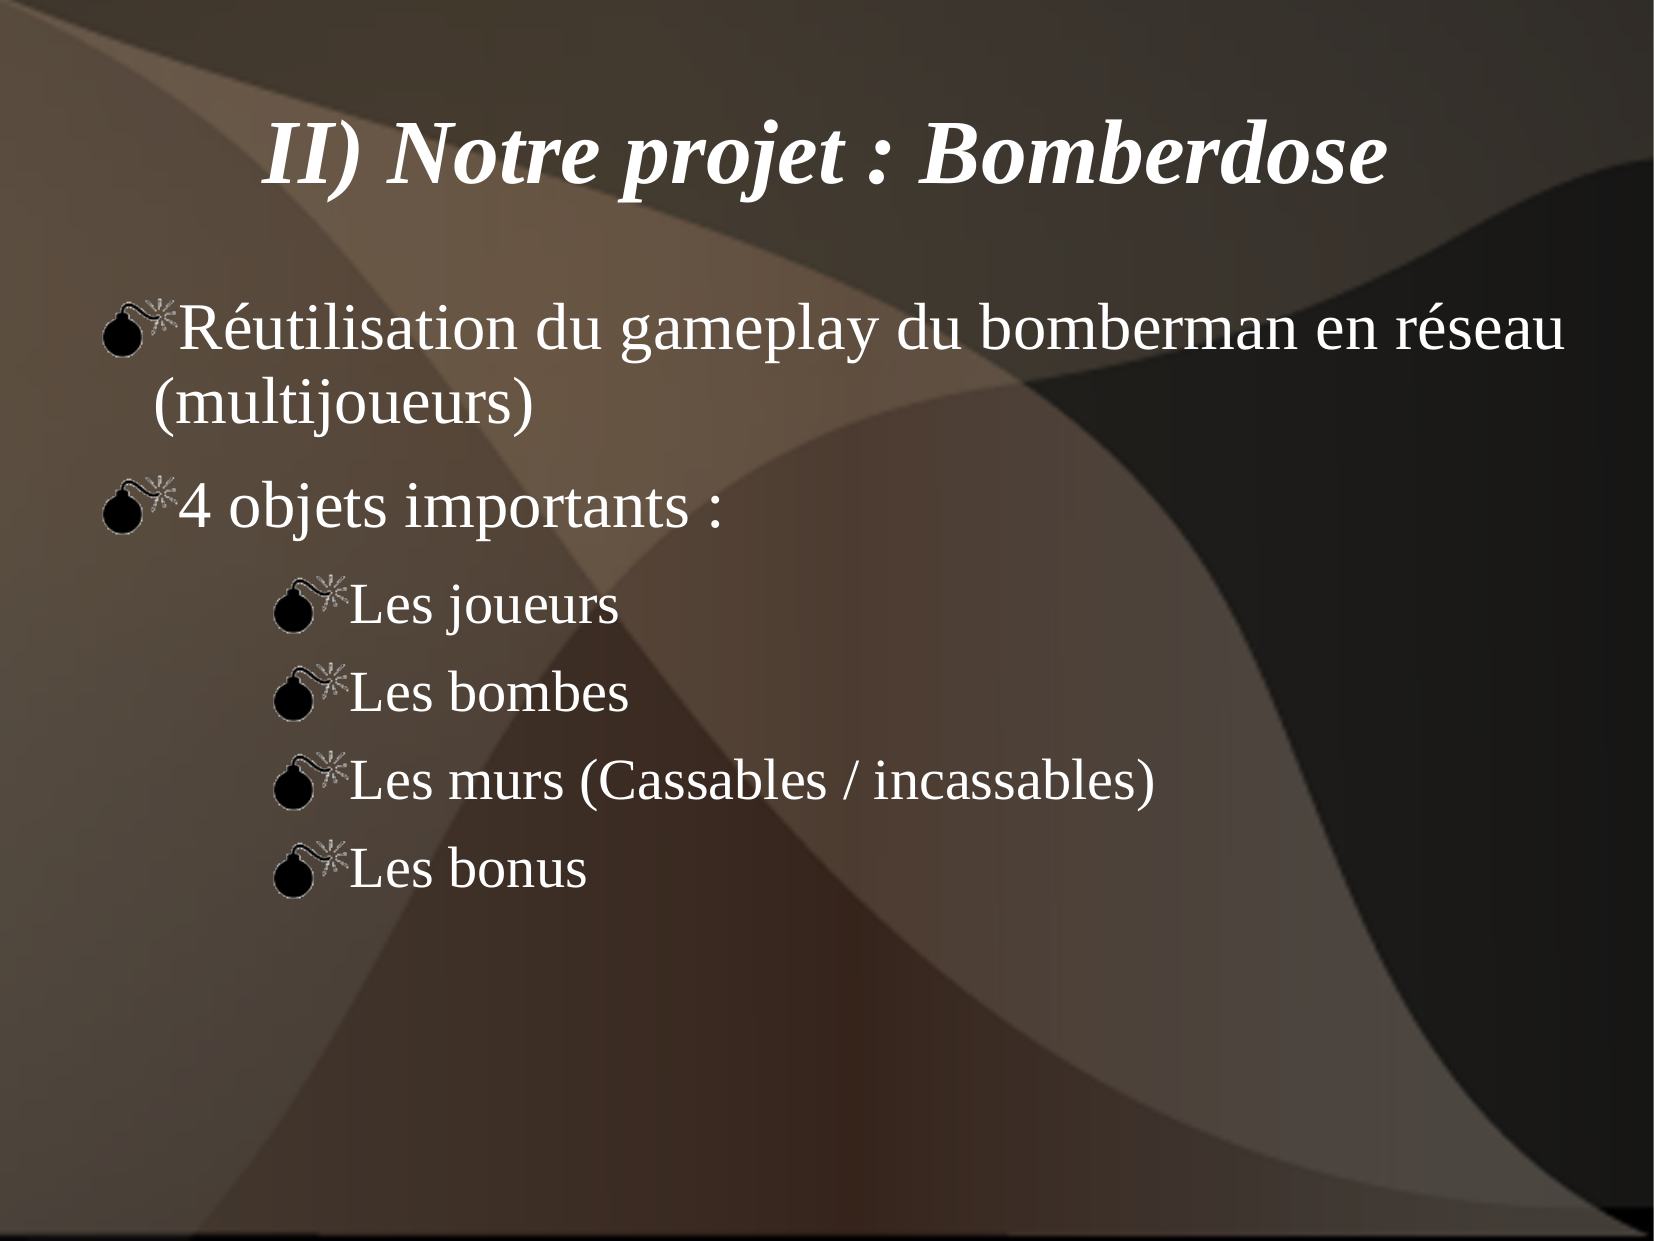

# II) Notre projet : Bomberdose
Réutilisation du gameplay du bomberman en réseau (multijoueurs)
4 objets importants :
Les joueurs
Les bombes
Les murs (Cassables / incassables)
Les bonus